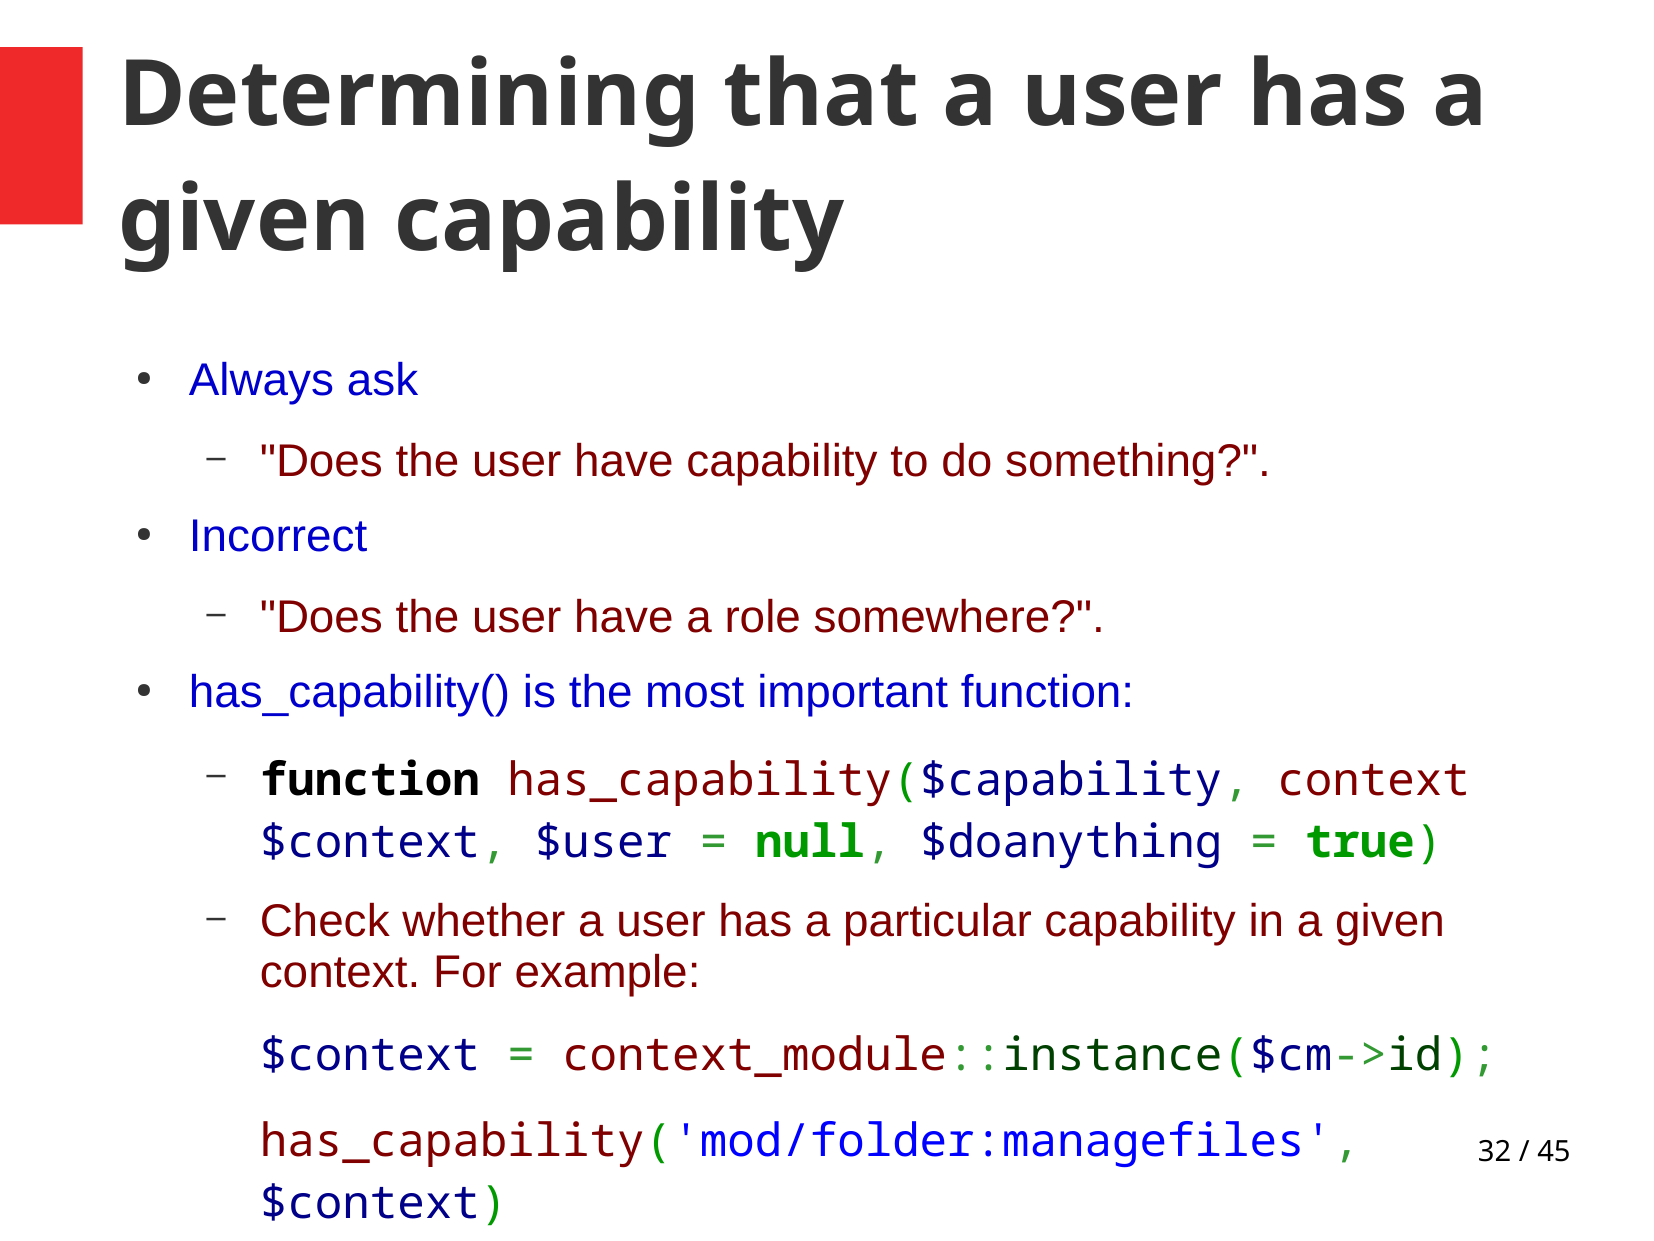

# Determining that a user has a given capability
Always ask
"Does the user have capability to do something?".
Incorrect
"Does the user have a role somewhere?".
has_capability() is the most important function:
function has_capability($capability, context $context, $user = null, $doanything = true)
Check whether a user has a particular capability in a given context. For example:
$context = context_module::instance($cm->id);
has_capability('mod/folder:managefiles', $context)
32